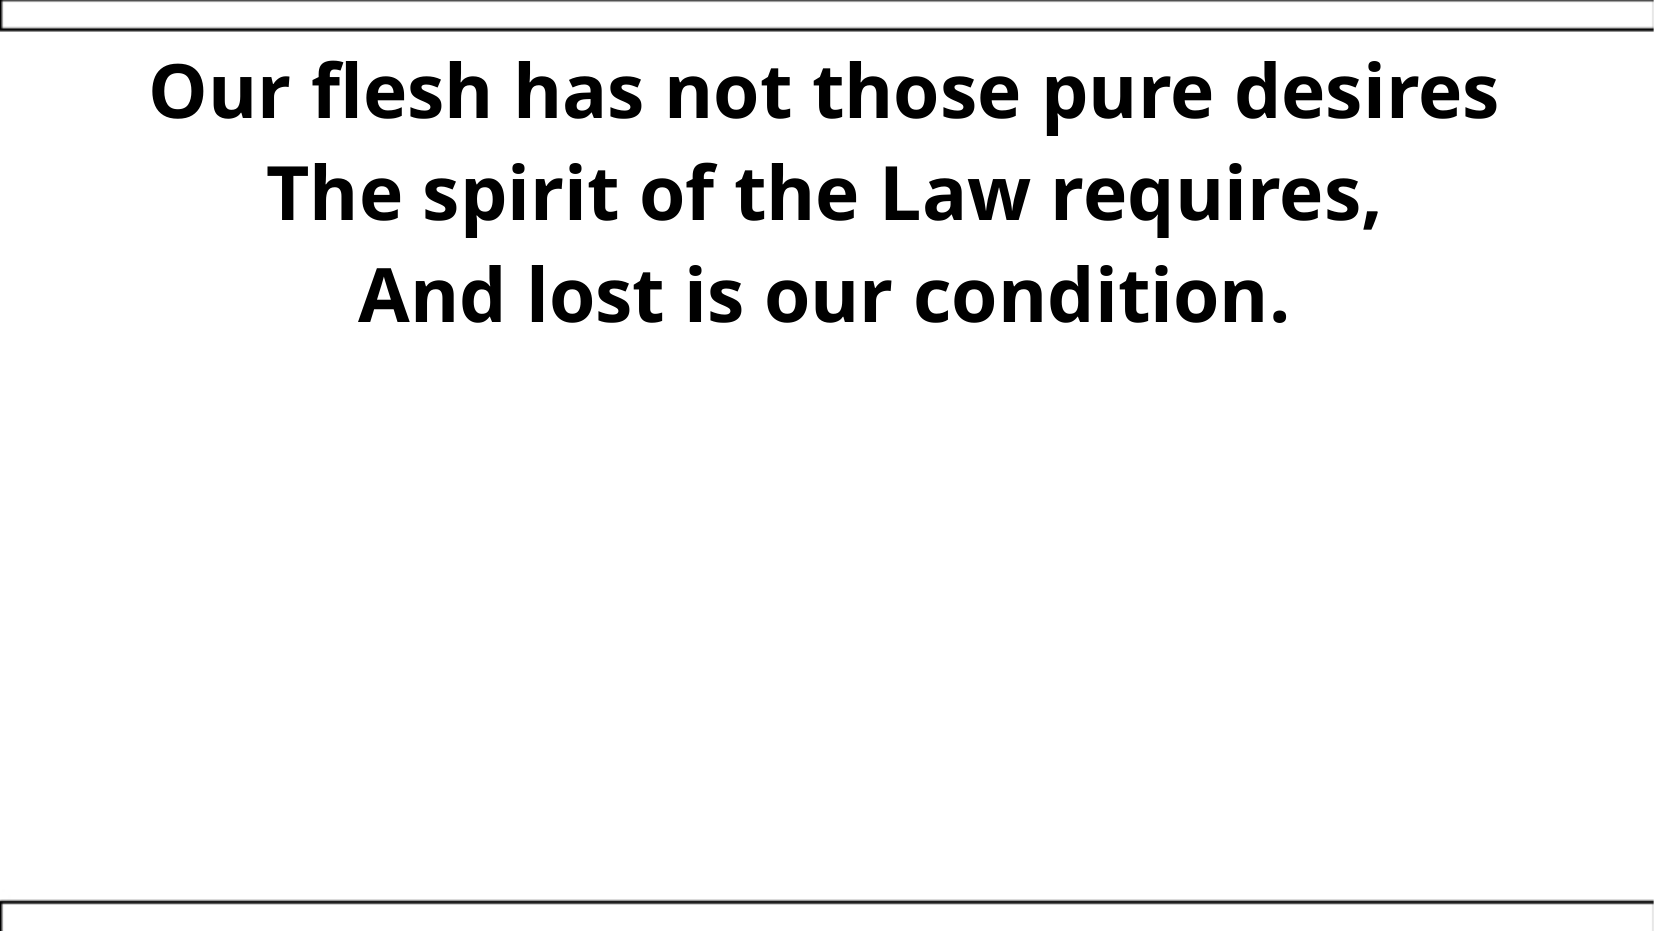

Our flesh has not those pure desires
The spirit of the Law requires,
And lost is our condition.